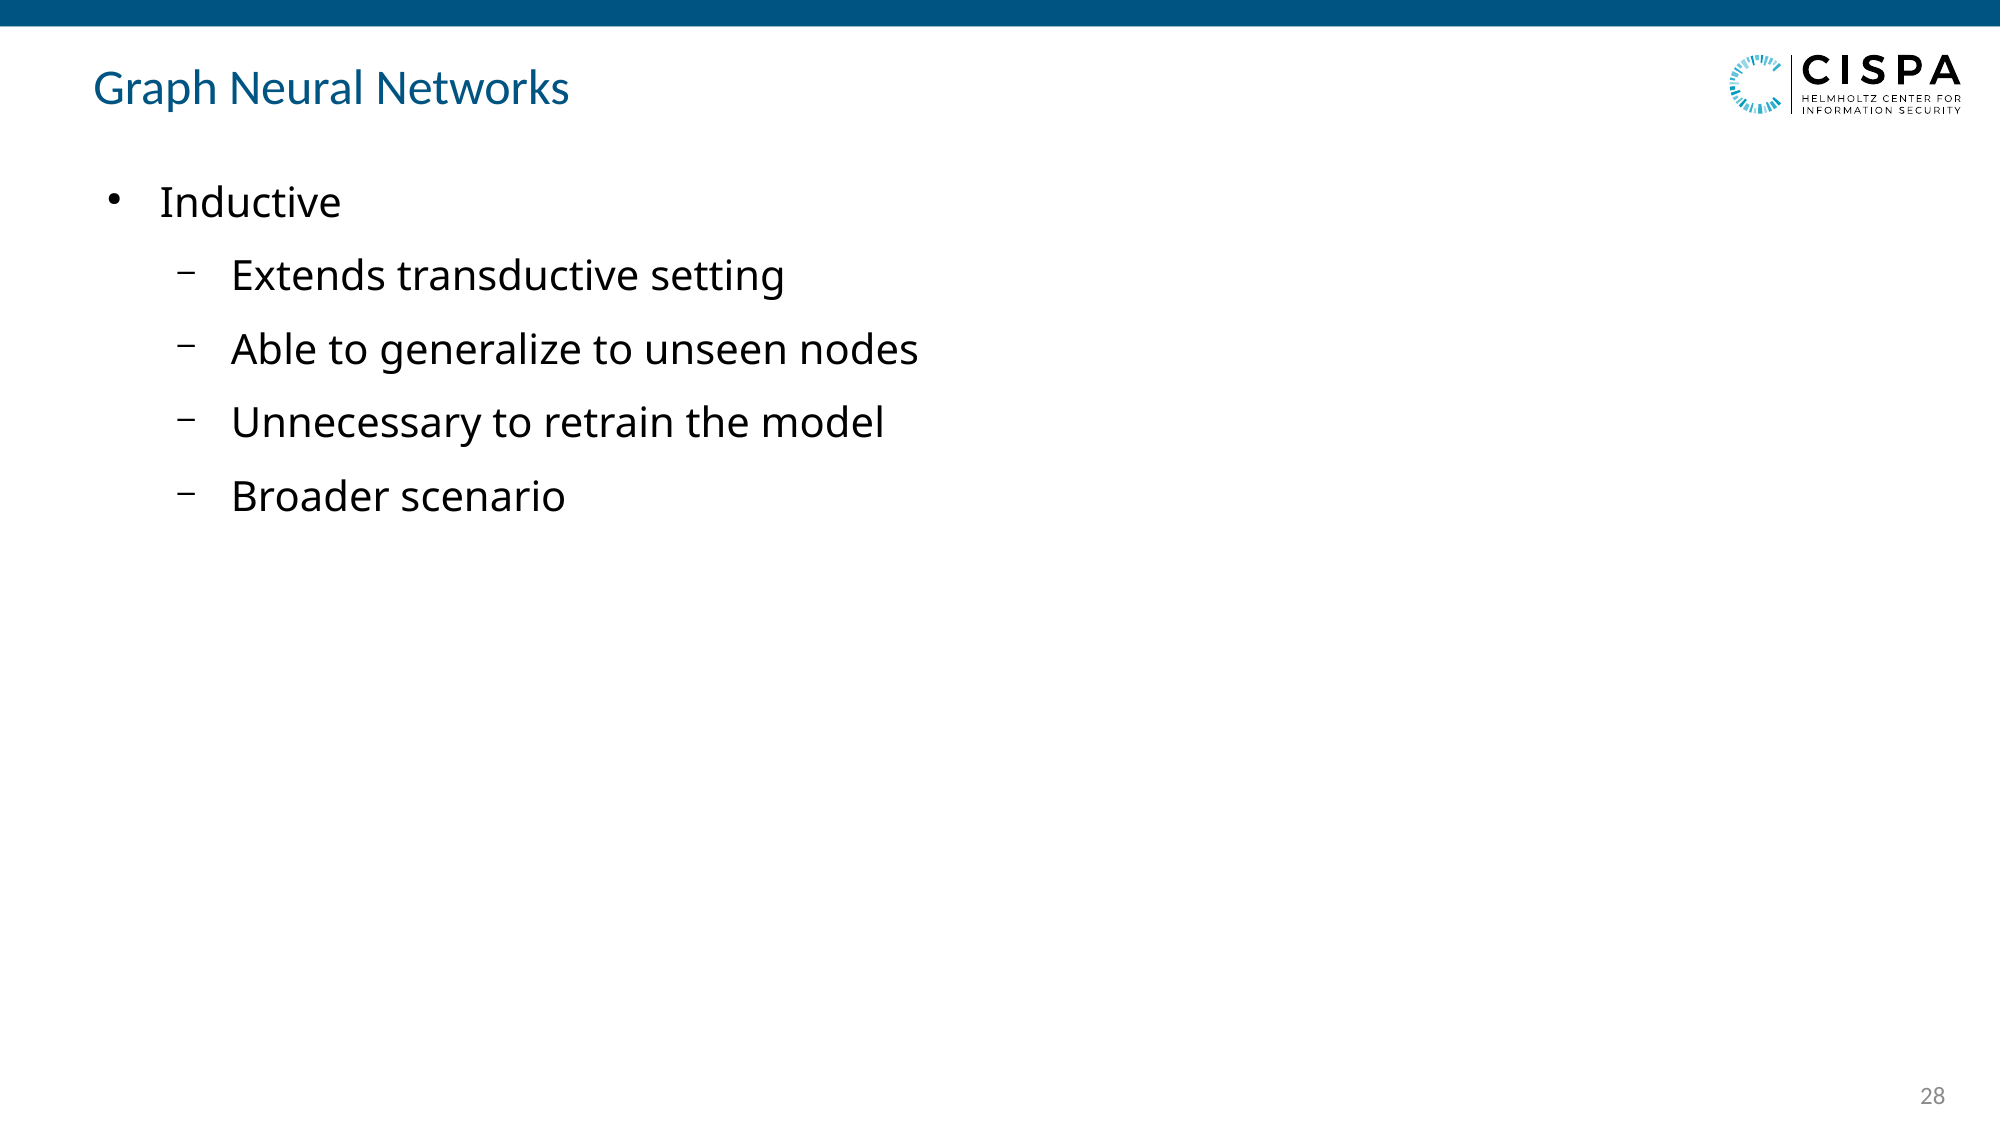

Graph Neural Networks
# Inductive
Extends transductive setting
Able to generalize to unseen nodes
Unnecessary to retrain the model
Broader scenario